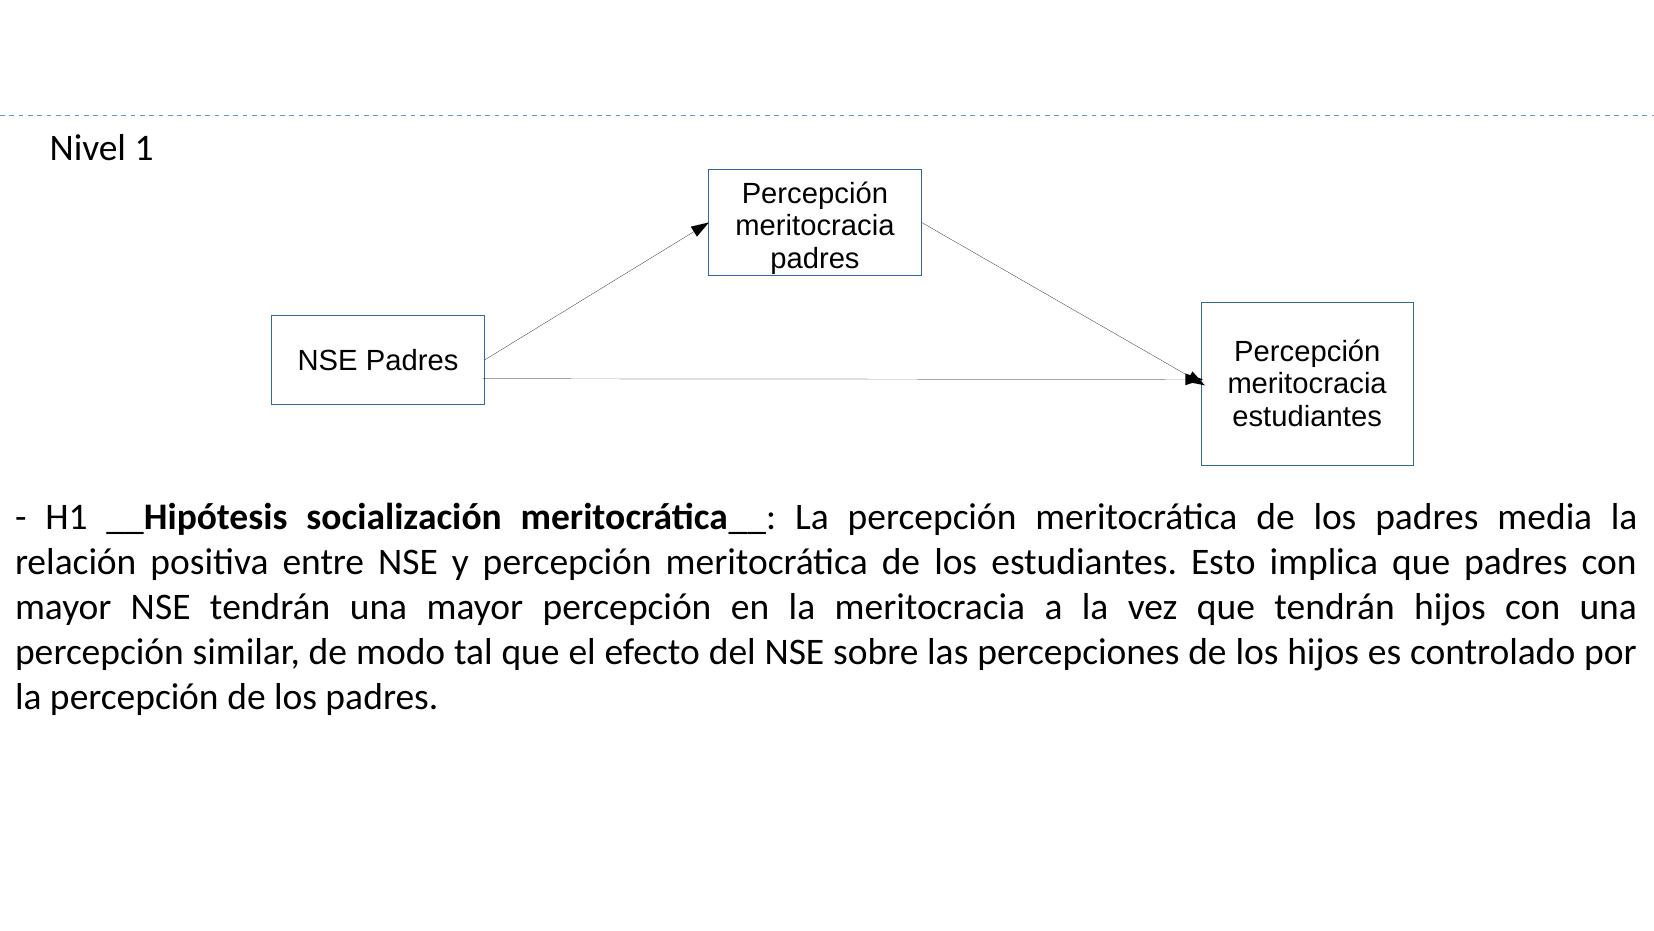

Nivel 1
Percepción meritocracia padres
Percepción meritocracia estudiantes
NSE Padres
- H1 __Hipótesis socialización meritocrática__: La percepción meritocrática de los padres media la relación positiva entre NSE y percepción meritocrática de los estudiantes. Esto implica que padres con mayor NSE tendrán una mayor percepción en la meritocracia a la vez que tendrán hijos con una percepción similar, de modo tal que el efecto del NSE sobre las percepciones de los hijos es controlado por la percepción de los padres.